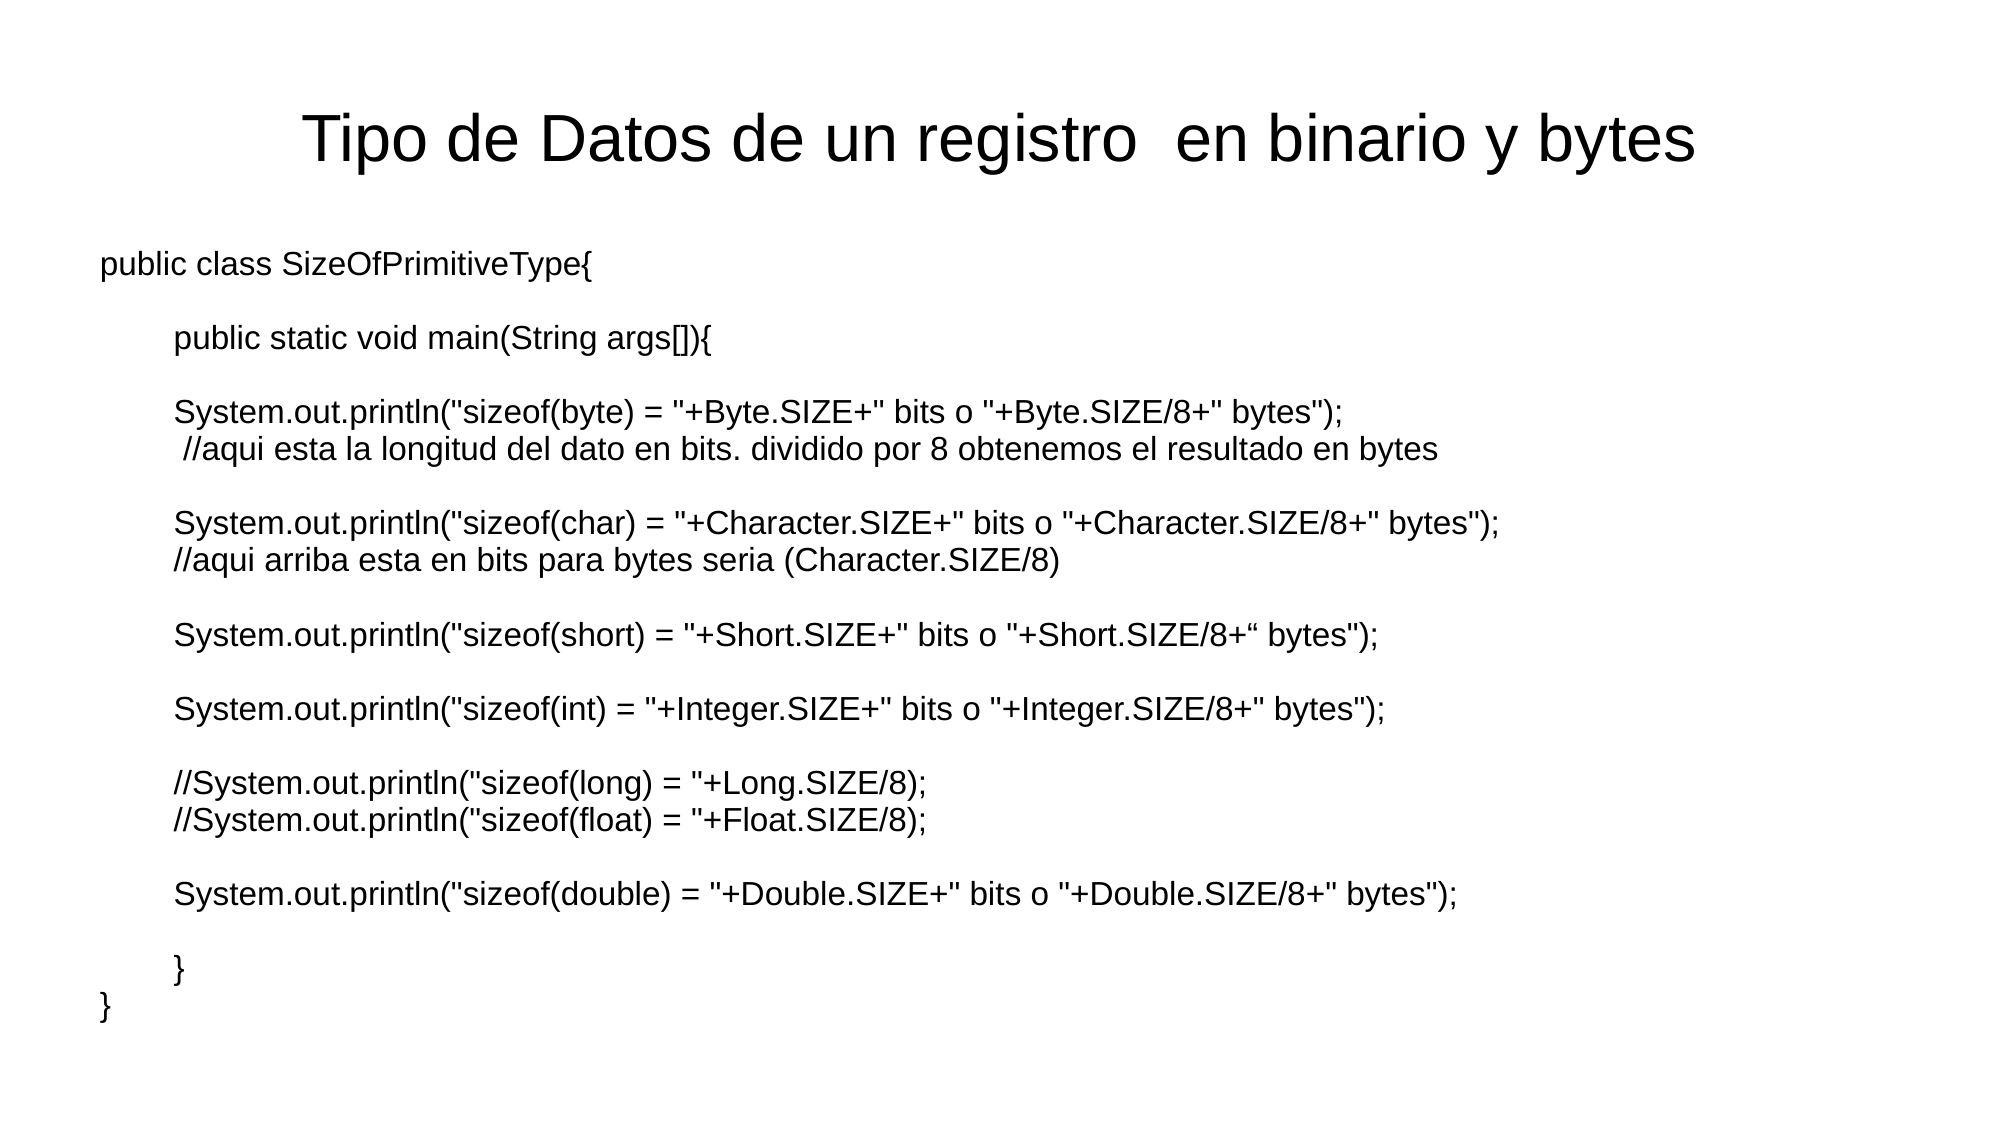

# Tipo de Datos de un registro en binario y bytes
public class SizeOfPrimitiveType{
	public static void main(String args[]){
	System.out.println("sizeof(byte) = "+Byte.SIZE+" bits o "+Byte.SIZE/8+" bytes");
	 //aqui esta la longitud del dato en bits. dividido por 8 obtenemos el resultado en bytes
	System.out.println("sizeof(char) = "+Character.SIZE+" bits o "+Character.SIZE/8+" bytes");
	//aqui arriba esta en bits para bytes seria (Character.SIZE/8)
	System.out.println("sizeof(short) = "+Short.SIZE+" bits o "+Short.SIZE/8+“ bytes");
	System.out.println("sizeof(int) = "+Integer.SIZE+" bits o "+Integer.SIZE/8+" bytes");
	//System.out.println("sizeof(long) = "+Long.SIZE/8);
	//System.out.println("sizeof(float) = "+Float.SIZE/8);
	System.out.println("sizeof(double) = "+Double.SIZE+" bits o "+Double.SIZE/8+" bytes");
	}
}